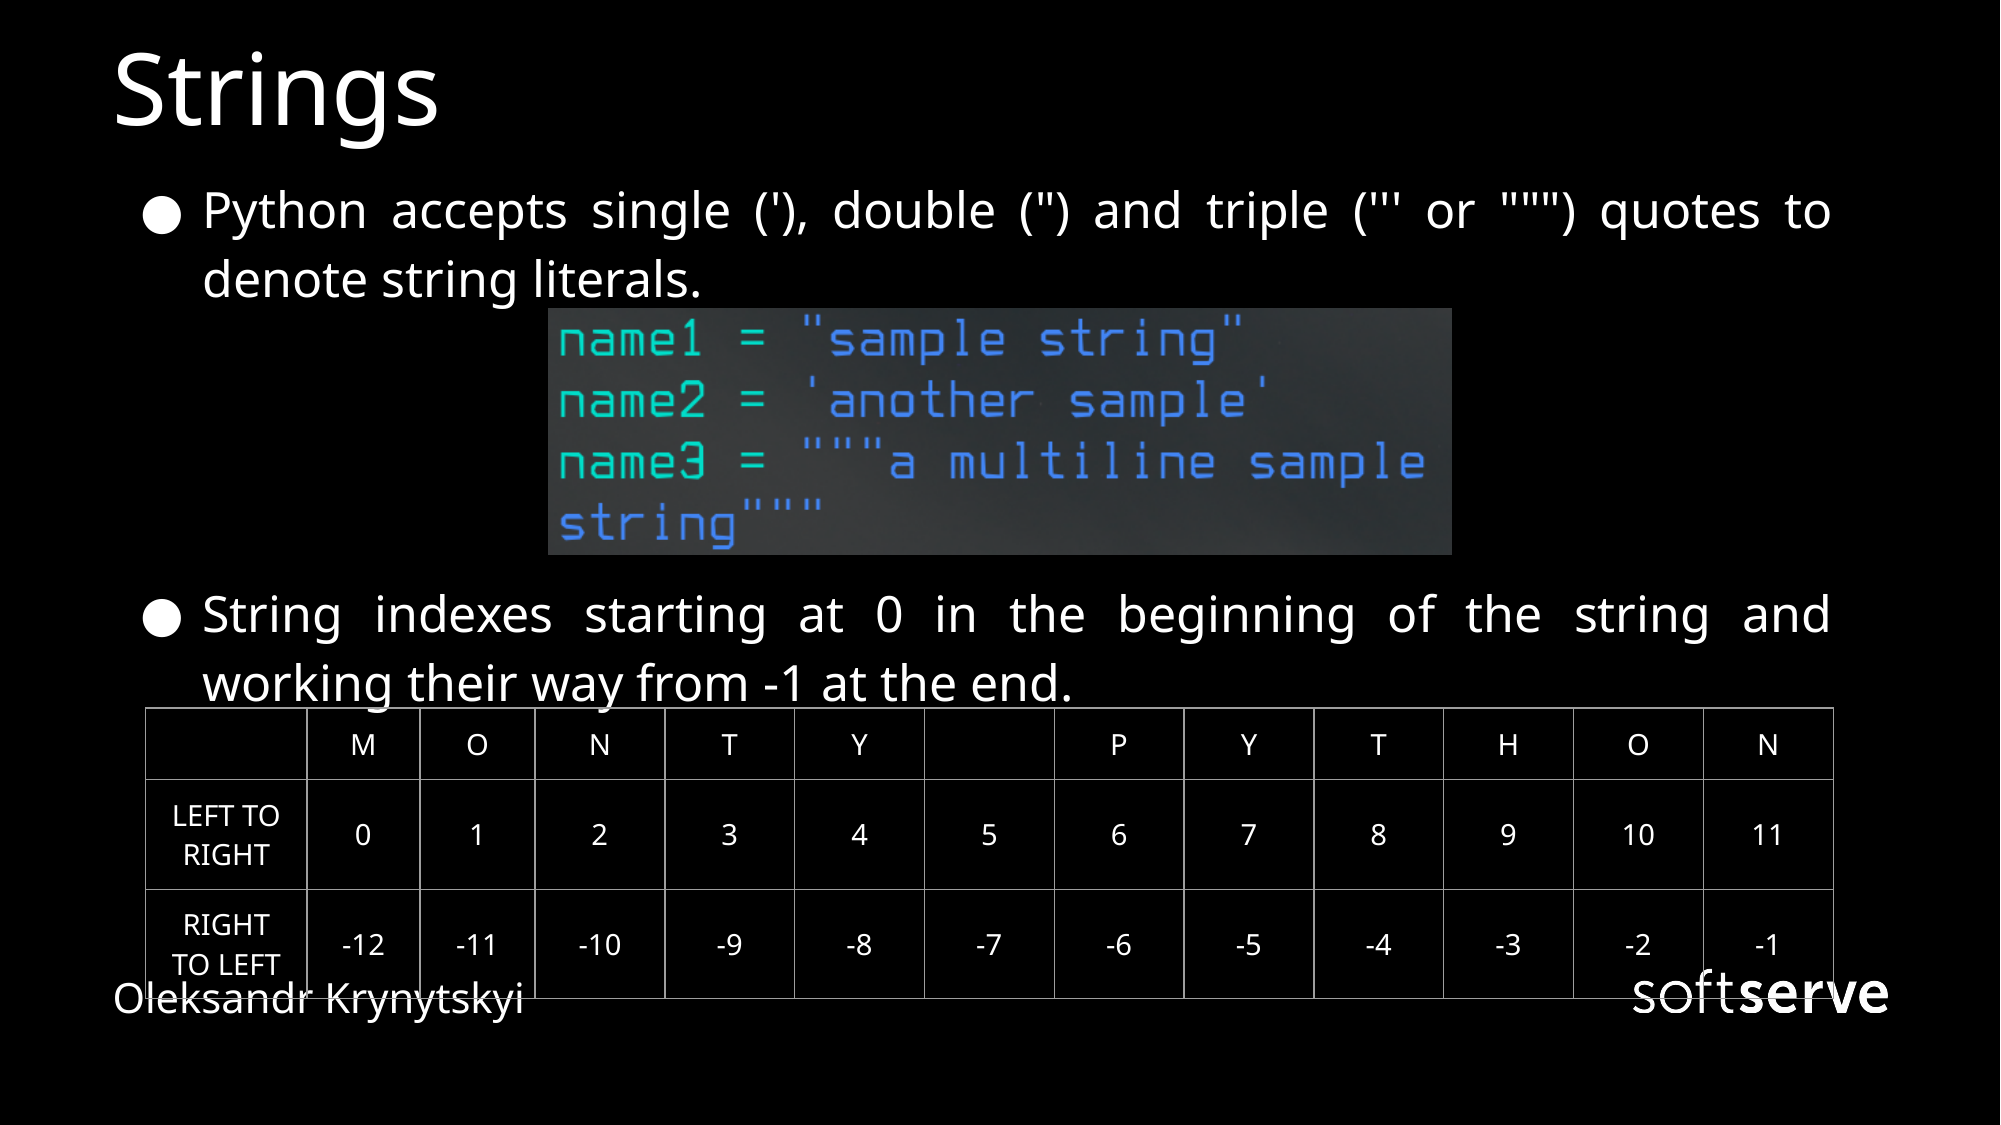

# Strings
Python accepts single ('), double (") and triple (''' or """) quotes to denote string literals.
String indexes starting at 0 in the beginning of the string and working their way from -1 at the end.
| | M | O | N | T | Y | | P | Y | T | H | O | N |
| --- | --- | --- | --- | --- | --- | --- | --- | --- | --- | --- | --- | --- |
| LEFT TO RIGHT | 0 | 1 | 2 | 3 | 4 | 5 | 6 | 7 | 8 | 9 | 10 | 11 |
| RIGHT TO LEFT | -12 | -11 | -10 | -9 | -8 | -7 | -6 | -5 | -4 | -3 | -2 | -1 |
Oleksandr Krynytskyi